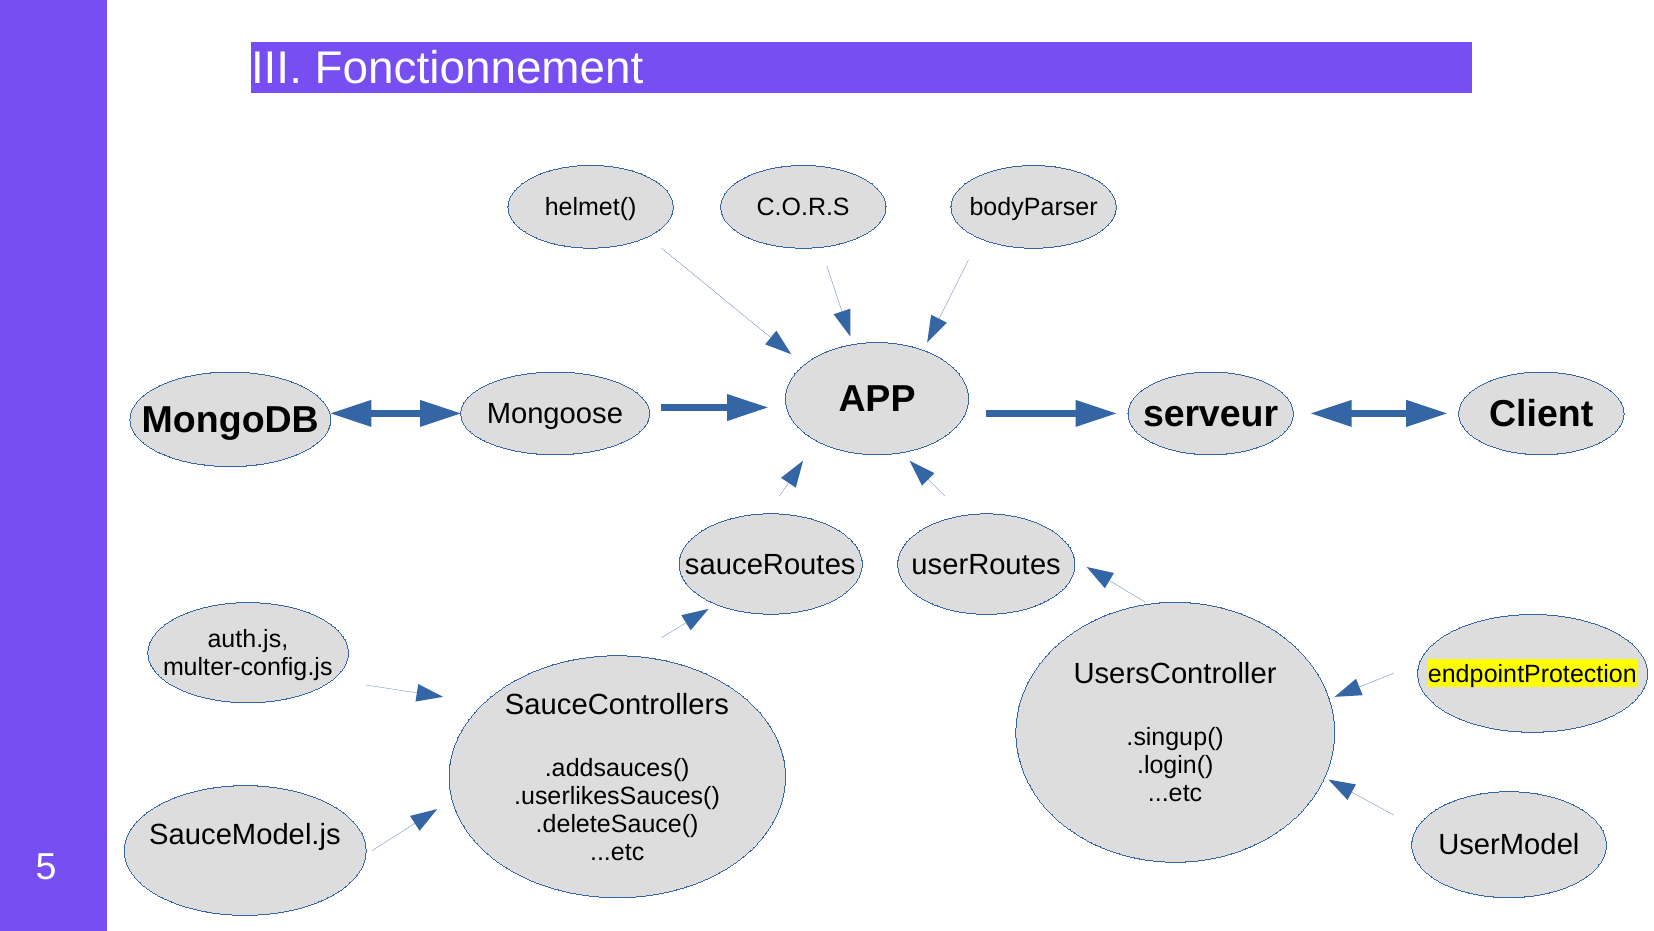

III. Fonctionnement
helmet()
C.O.R.S
bodyParser
APP
MongoDB
Mongoose
serveur
Client
sauceRoutes
userRoutes
UsersController
.singup()
.login()
...etc
auth.js,
multer-config.js
endpointProtection
SauceControllers
.addsauces()
.userlikesSauces()
.deleteSauce()
...etc
SauceModel.js
UserModel